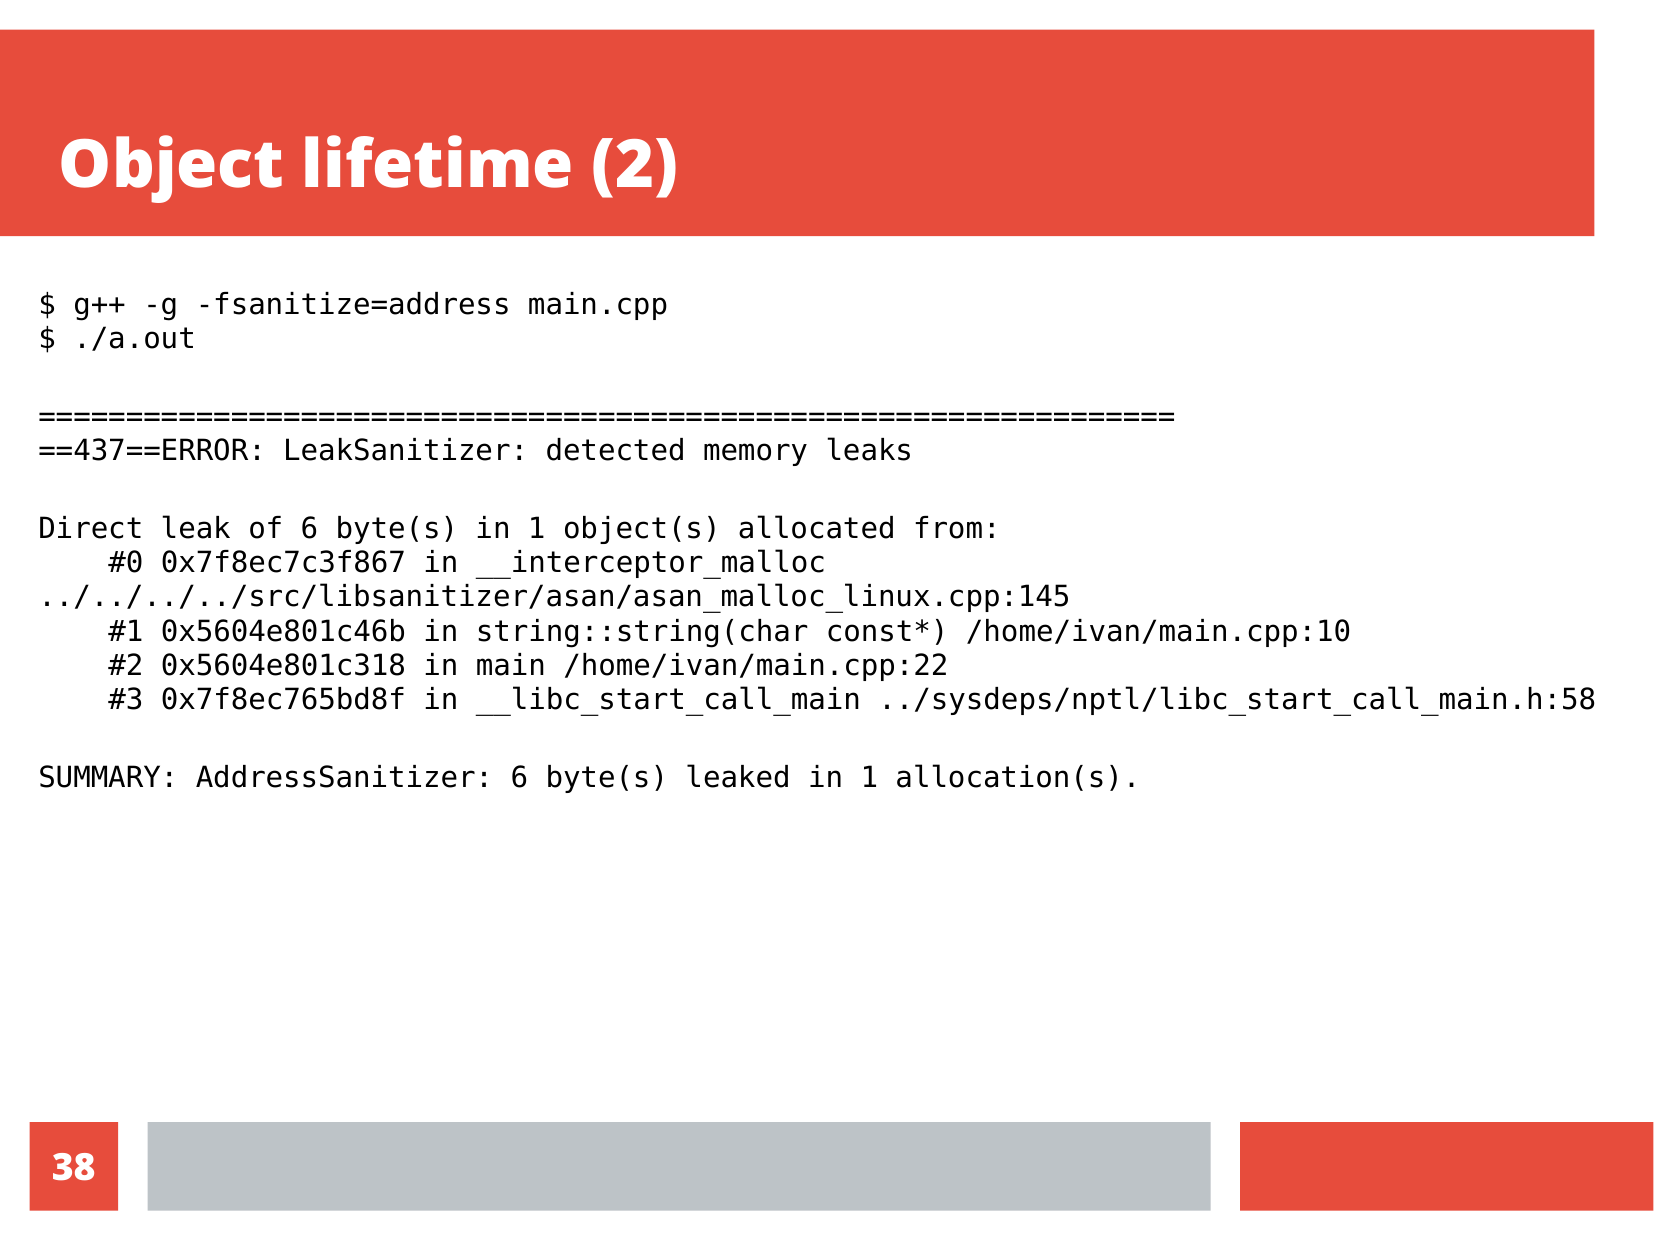

# Object lifetime (2)
$ g++ -g -fsanitize=address main.cpp
$ ./a.out
=================================================================
==437==ERROR: LeakSanitizer: detected memory leaks
Direct leak of 6 byte(s) in 1 object(s) allocated from:
 #0 0x7f8ec7c3f867 in __interceptor_malloc ../../../../src/libsanitizer/asan/asan_malloc_linux.cpp:145
 #1 0x5604e801c46b in string::string(char const*) /home/ivan/main.cpp:10
 #2 0x5604e801c318 in main /home/ivan/main.cpp:22
 #3 0x7f8ec765bd8f in __libc_start_call_main ../sysdeps/nptl/libc_start_call_main.h:58
SUMMARY: AddressSanitizer: 6 byte(s) leaked in 1 allocation(s).
38